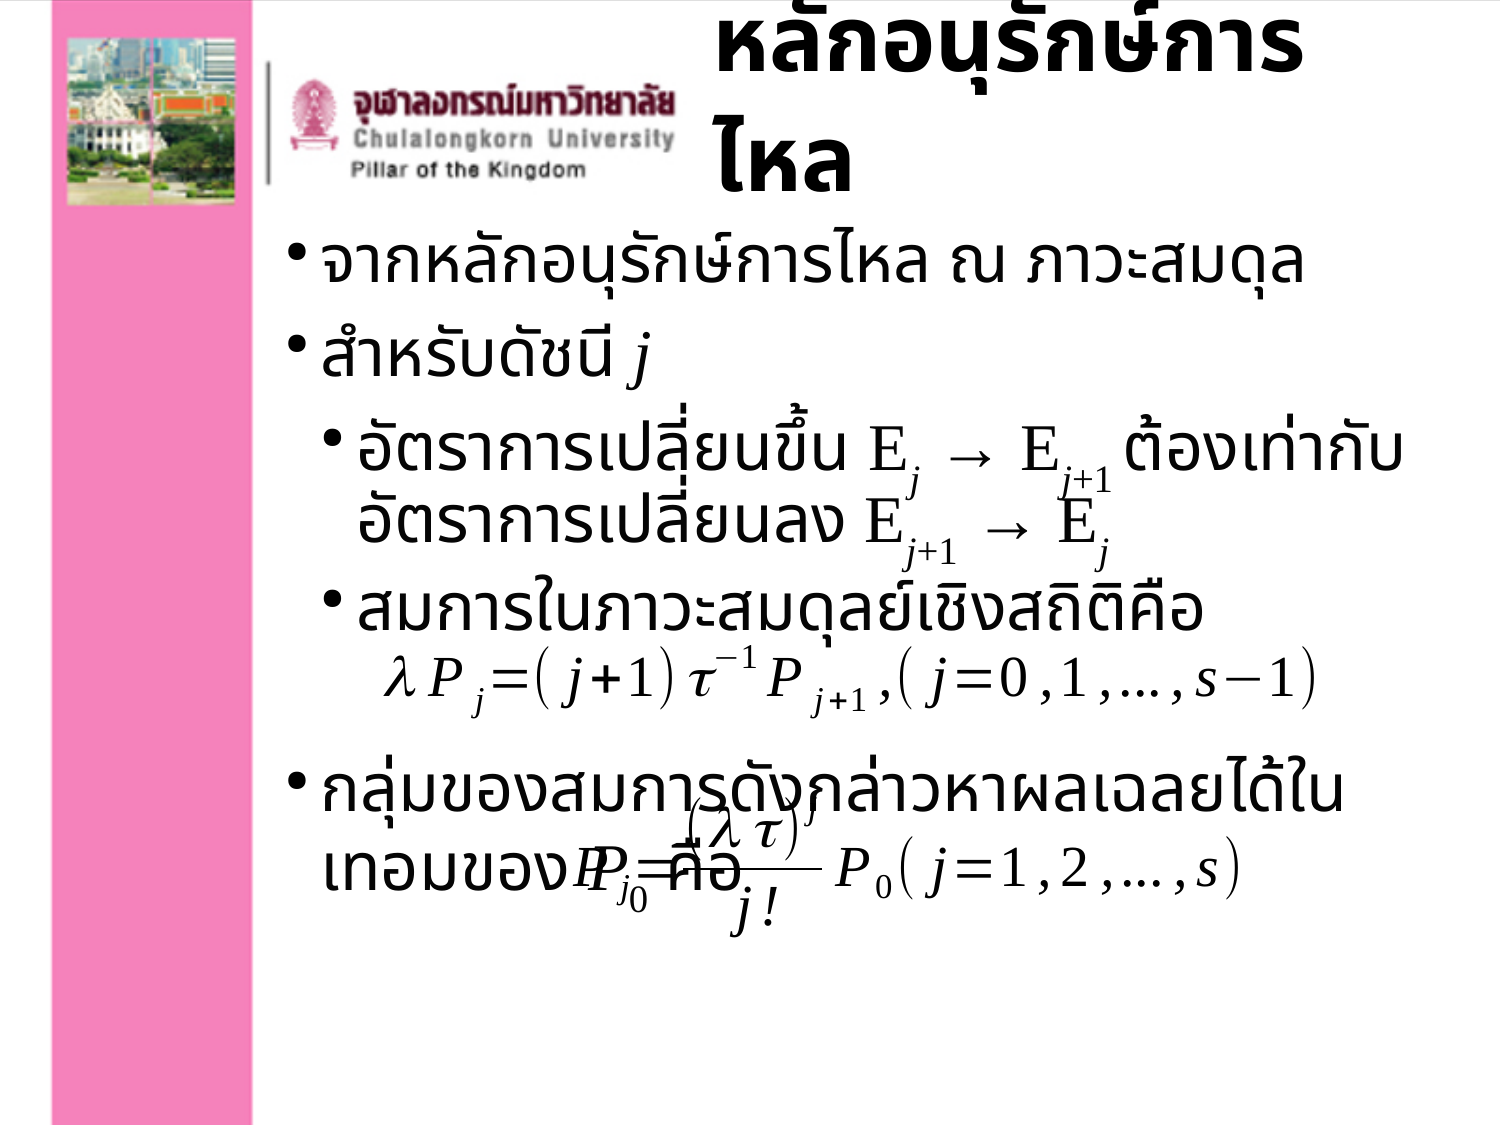

# หลักอนุรักษ์การไหล
จากหลักอนุรักษ์การไหล ณ ภาวะสมดุล
สำหรับดัชนี j
อัตราการเปลี่ยนขึ้น Ej → Ej+1 ต้องเท่ากับอัตราการเปลี่ยนลง Ej+1 → Ej
สมการในภาวะสมดุลย์เชิงสถิติคือ
กลุ่มของสมการดังกล่าวหาผลเฉลยได้ในเทอมของ P0 คือ